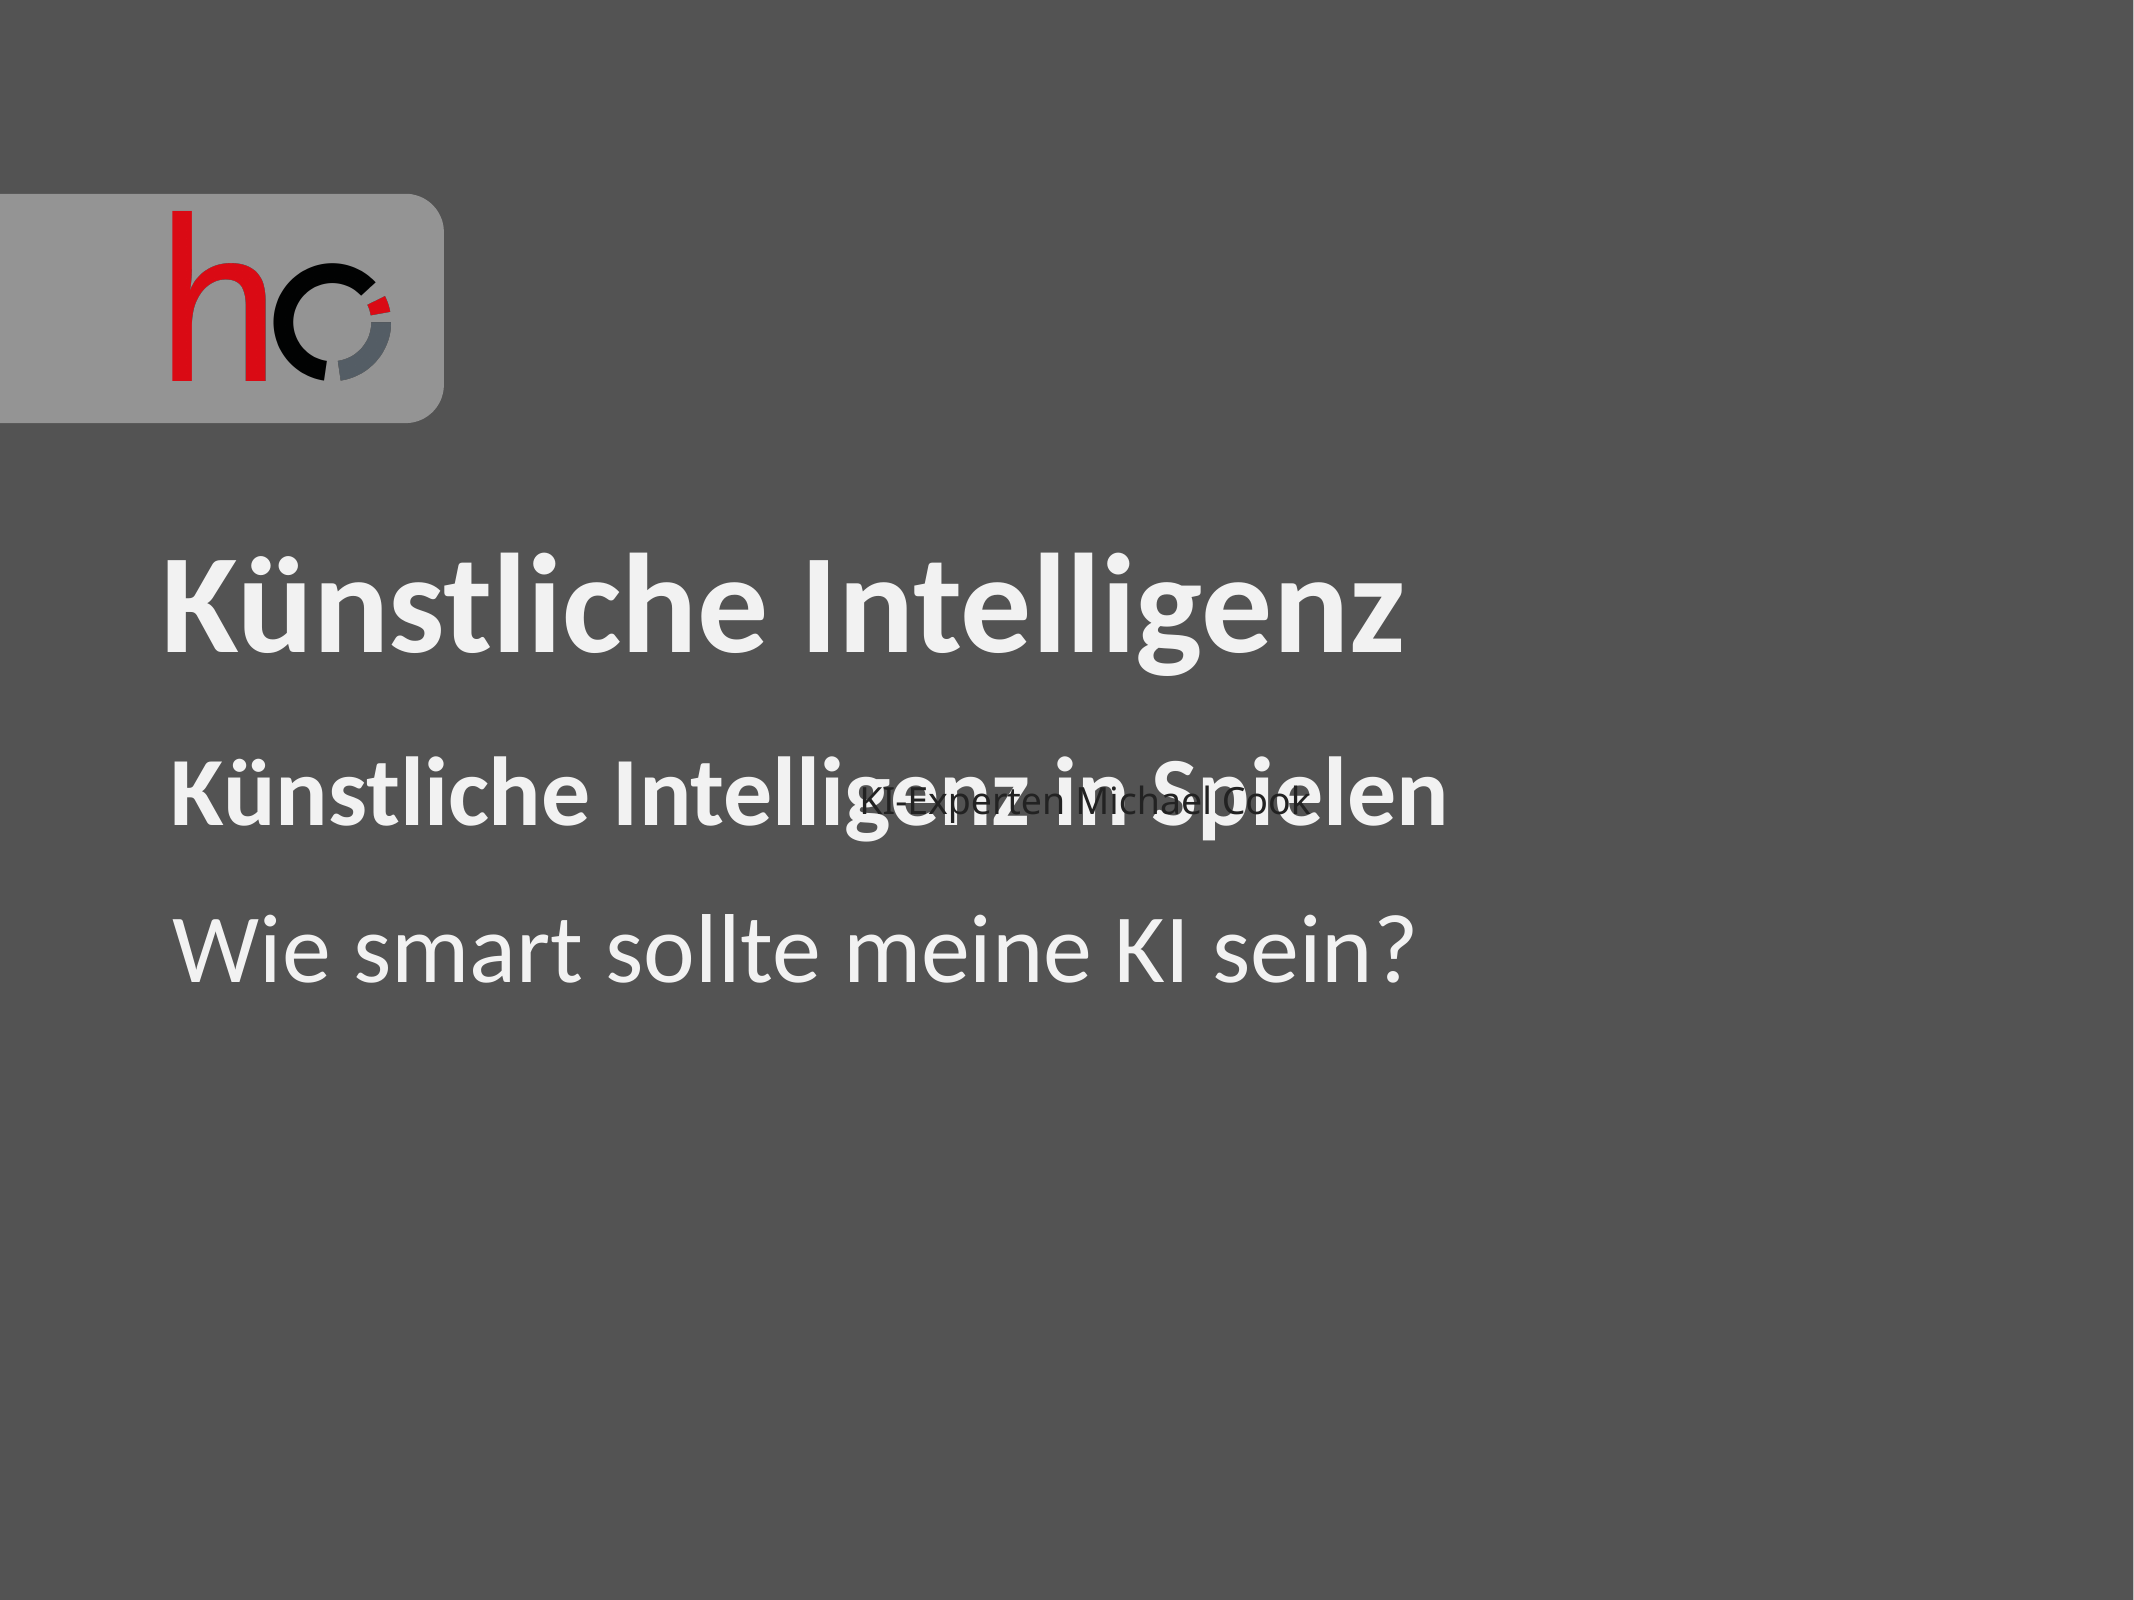

Künstliche Intelligenz
# Titel
Künstliche Intelligenz in Spielen
Kapitel
KI-Experten Michael Cook
Wie smart sollte meine KI sein?
Author